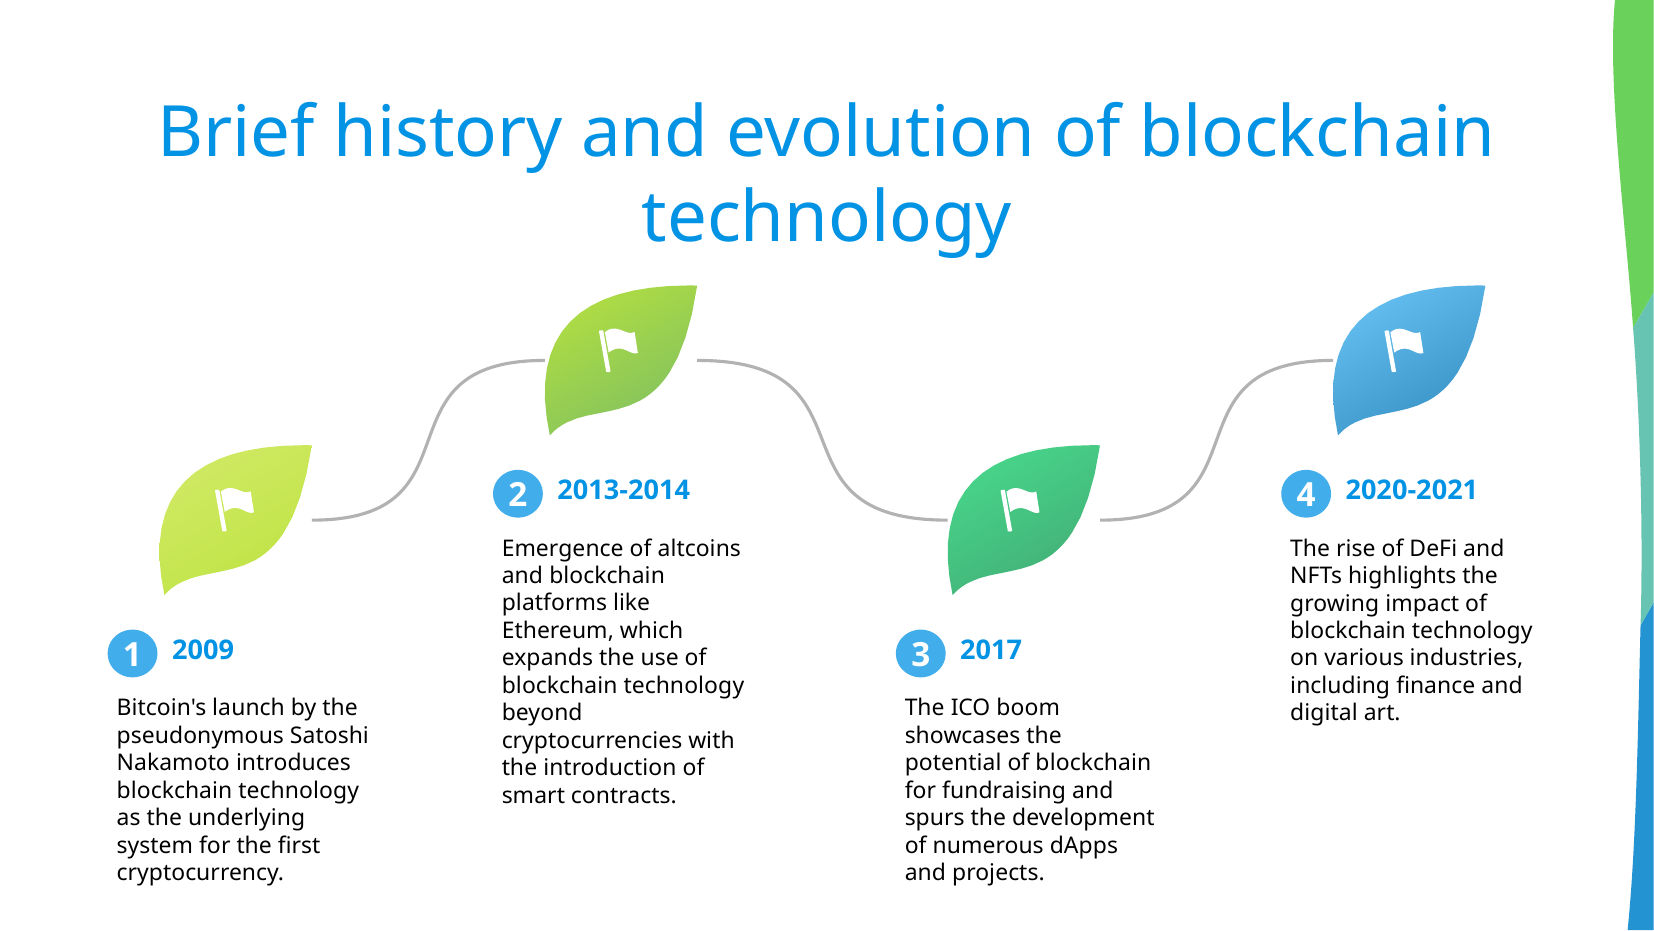

Brief history and evolution of blockchain technology
2013-2014
2020-2021
2
4
Emergence of altcoins and blockchain platforms like Ethereum, which expands the use of blockchain technology beyond cryptocurrencies with the introduction of smart contracts.
The rise of DeFi and NFTs highlights the growing impact of blockchain technology on various industries, including finance and digital art.
2009
2017
1
3
Bitcoin's launch by the pseudonymous Satoshi Nakamoto introduces blockchain technology as the underlying system for the first cryptocurrency.
The ICO boom showcases the potential of blockchain for fundraising and spurs the development of numerous dApps and projects.